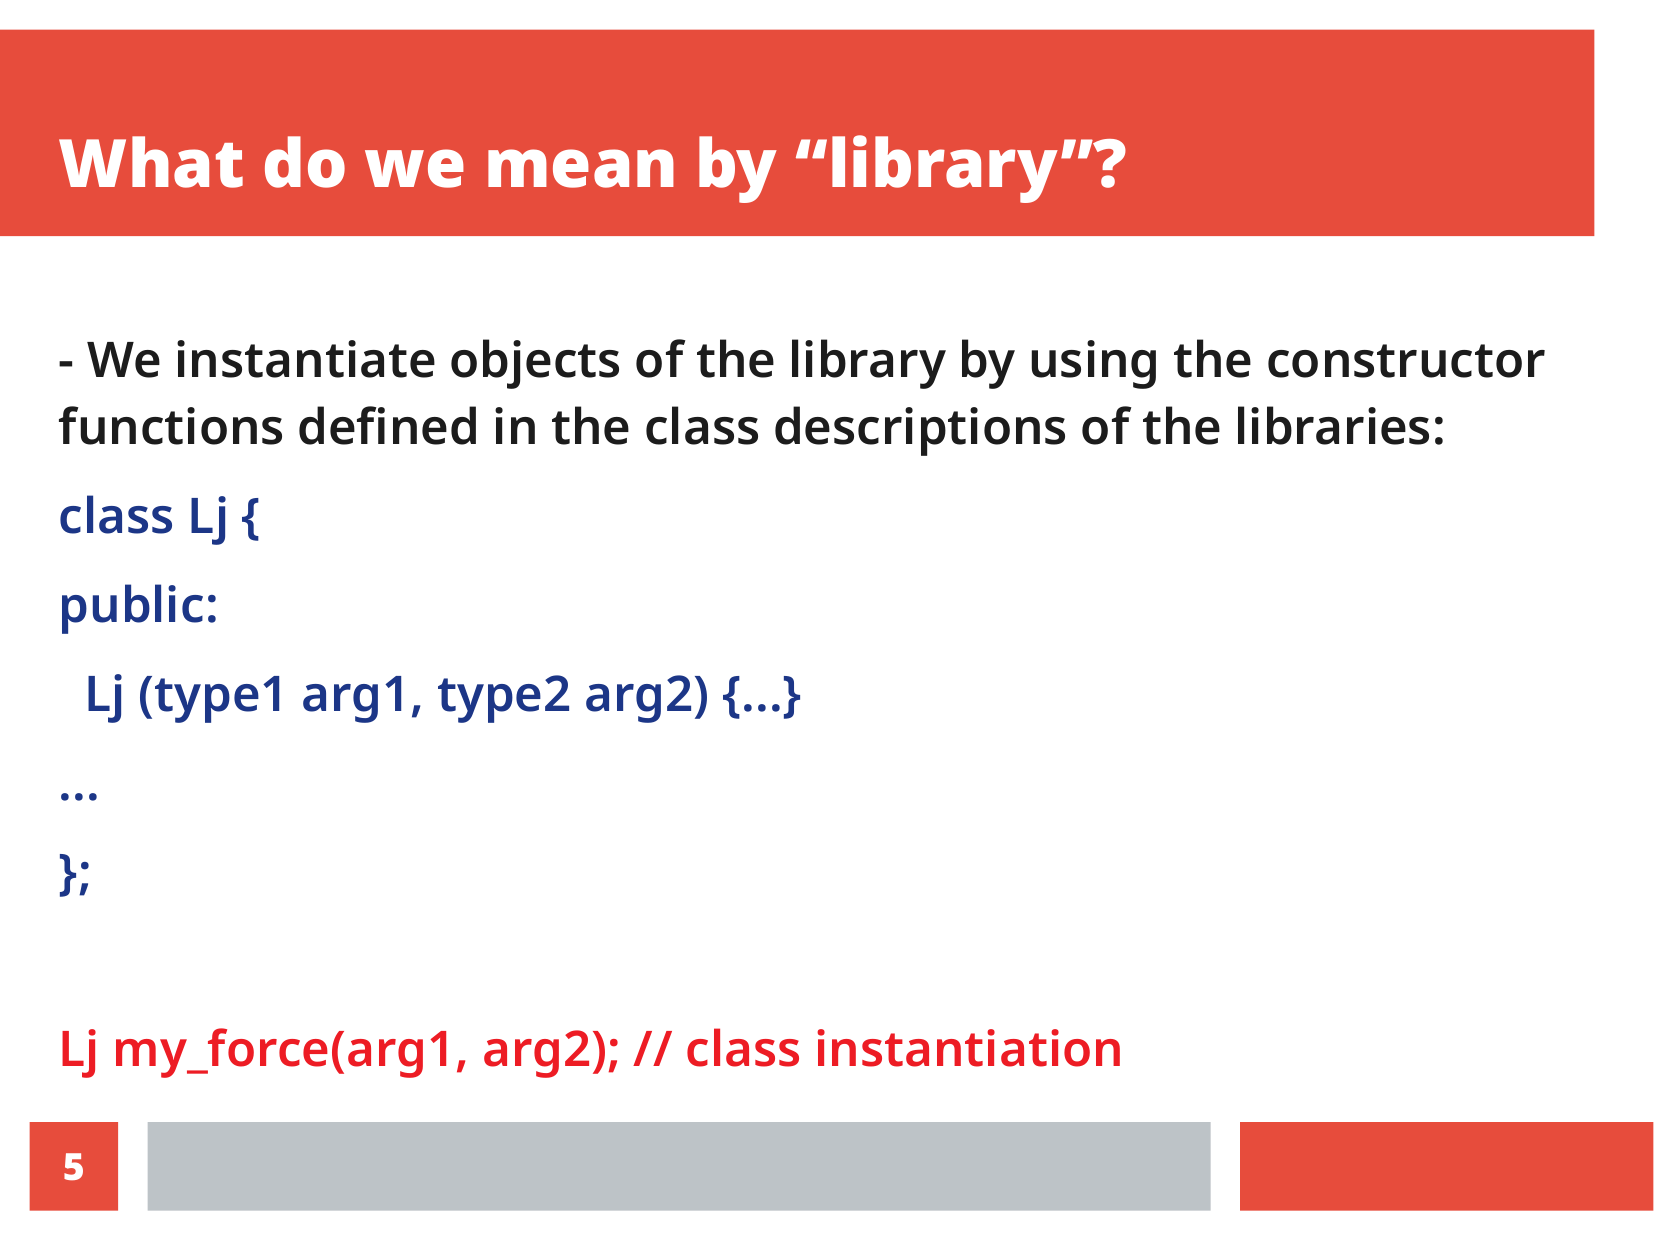

# What do we mean by “library”?
- We instantiate objects of the library by using the constructor functions defined in the class descriptions of the libraries:
class Lj {
public:
 Lj (type1 arg1, type2 arg2) {...}
...
};
Lj my_force(arg1, arg2); // class instantiation
5